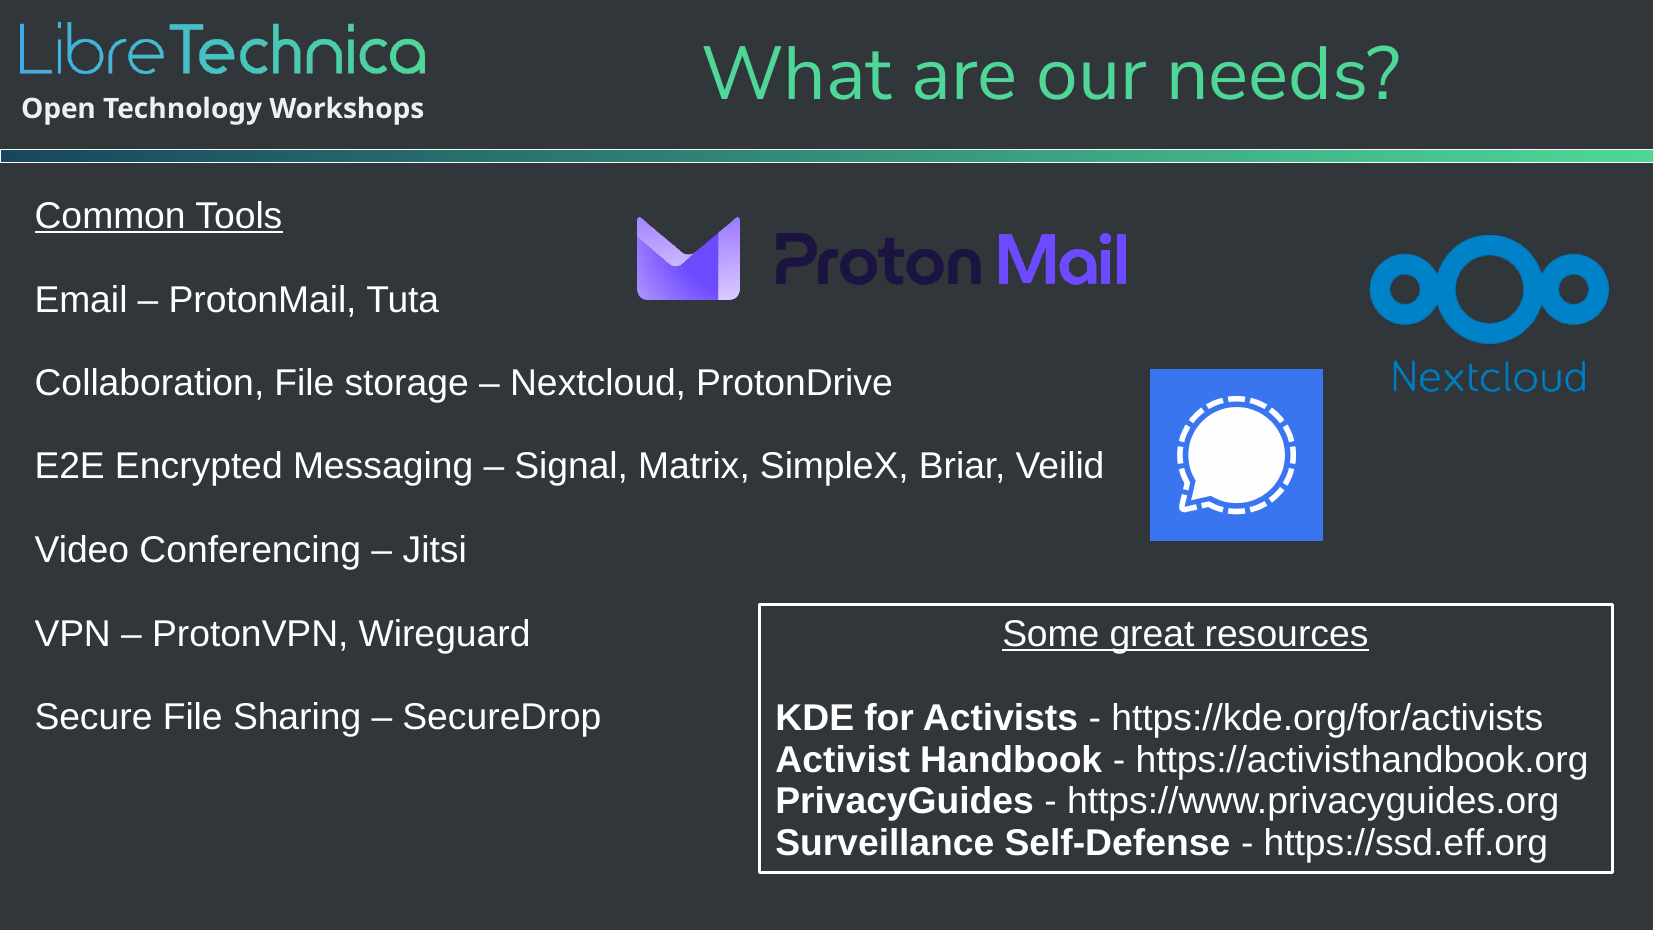

What are our needs?
# Open Technology Workshops
Common Tools
Email – ProtonMail, Tuta
Collaboration, File storage – Nextcloud, ProtonDrive
E2E Encrypted Messaging – Signal, Matrix, SimpleX, Briar, Veilid
Video Conferencing – Jitsi
VPN – ProtonVPN, Wireguard
Secure File Sharing – SecureDrop
Some great resources
KDE for Activists - https://kde.org/for/activists
Activist Handbook - https://activisthandbook.org
PrivacyGuides - https://www.privacyguides.org
Surveillance Self-Defense - https://ssd.eff.org